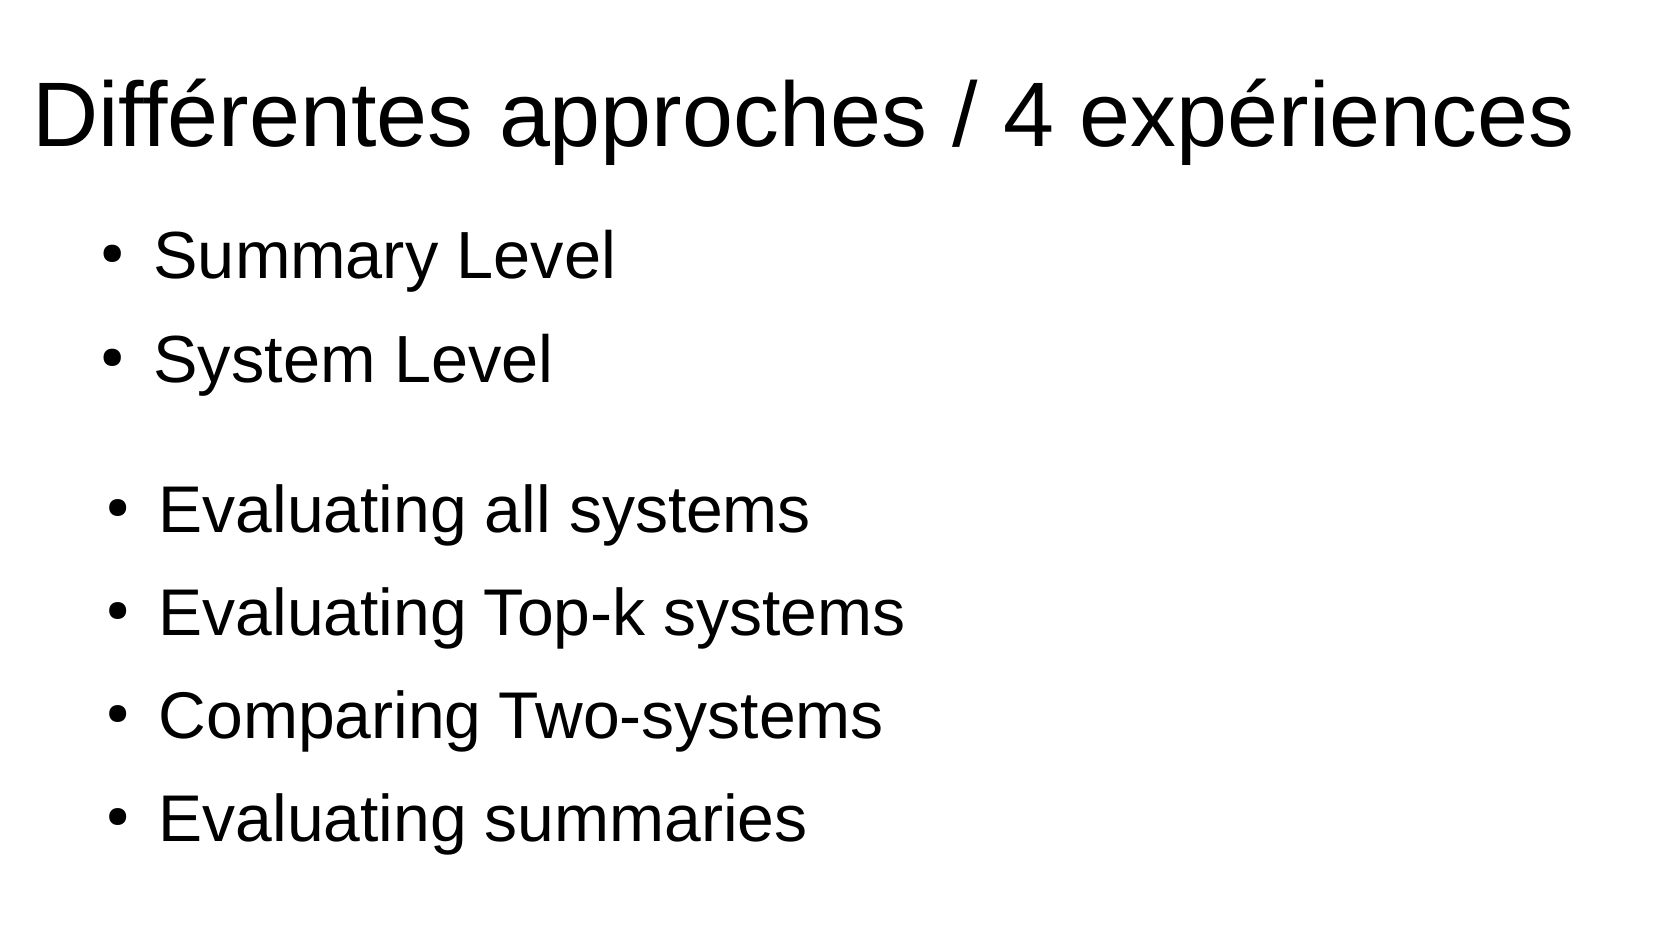

# Différentes approches / 4 expériences
Summary Level
System Level
Evaluating all systems
Evaluating Top-k systems
Comparing Two-systems
Evaluating summaries